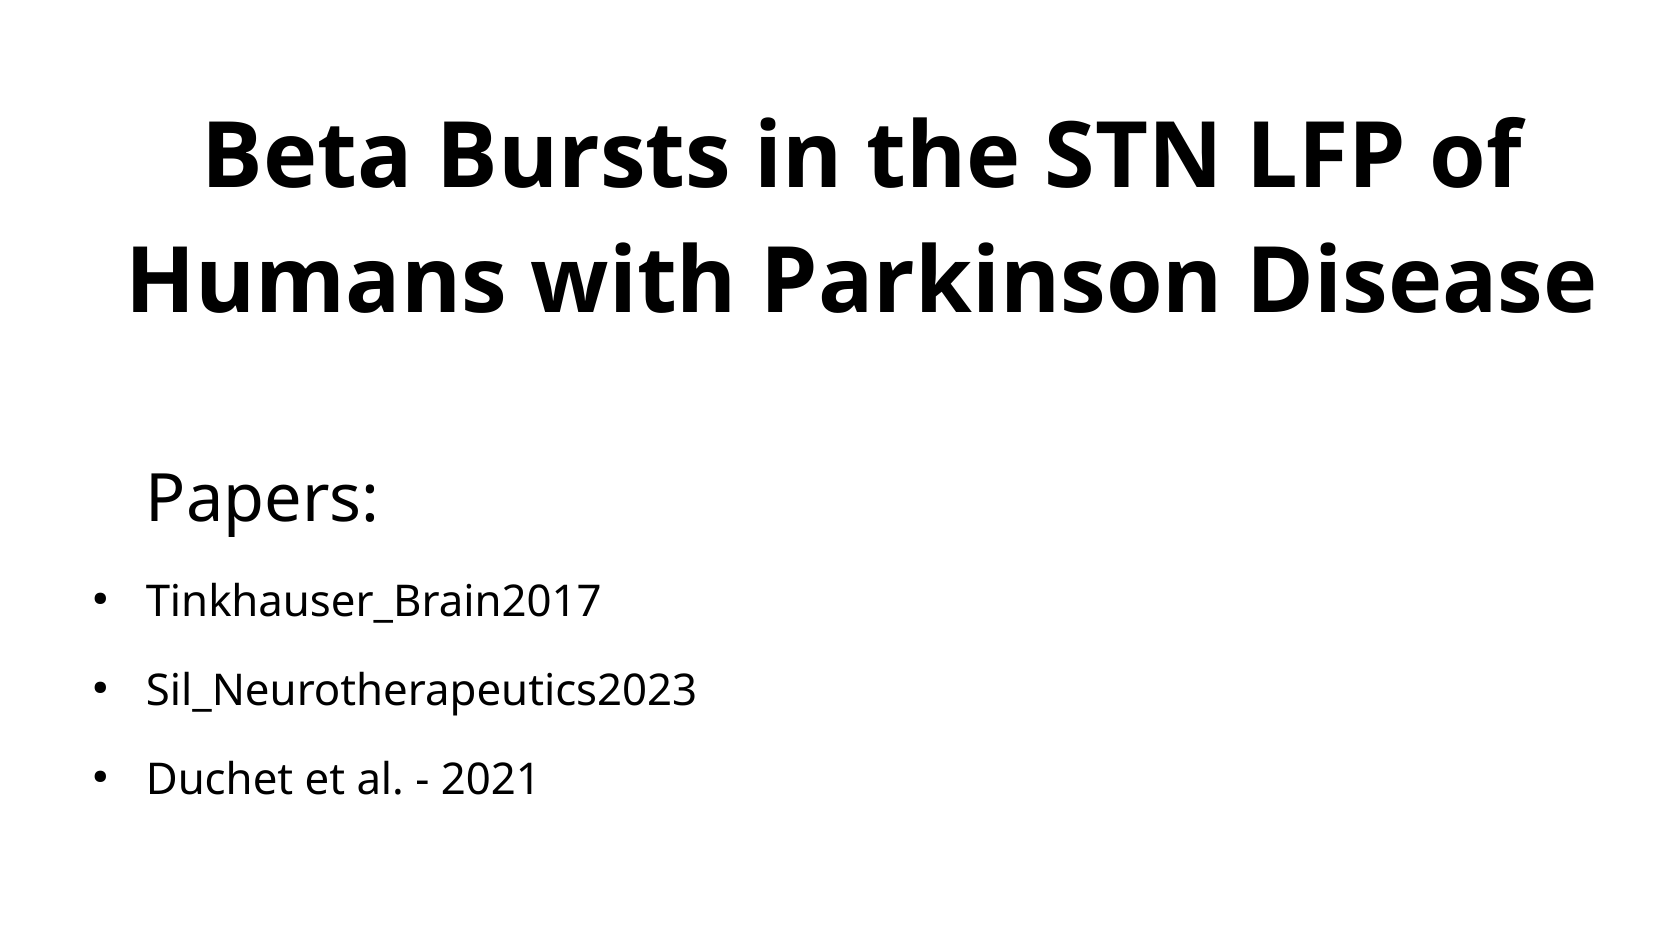

# Beta Bursts in the STN LFP of Humans with Parkinson Disease
Papers:
Tinkhauser_Brain2017
Sil_Neurotherapeutics2023
Duchet et al. - 2021